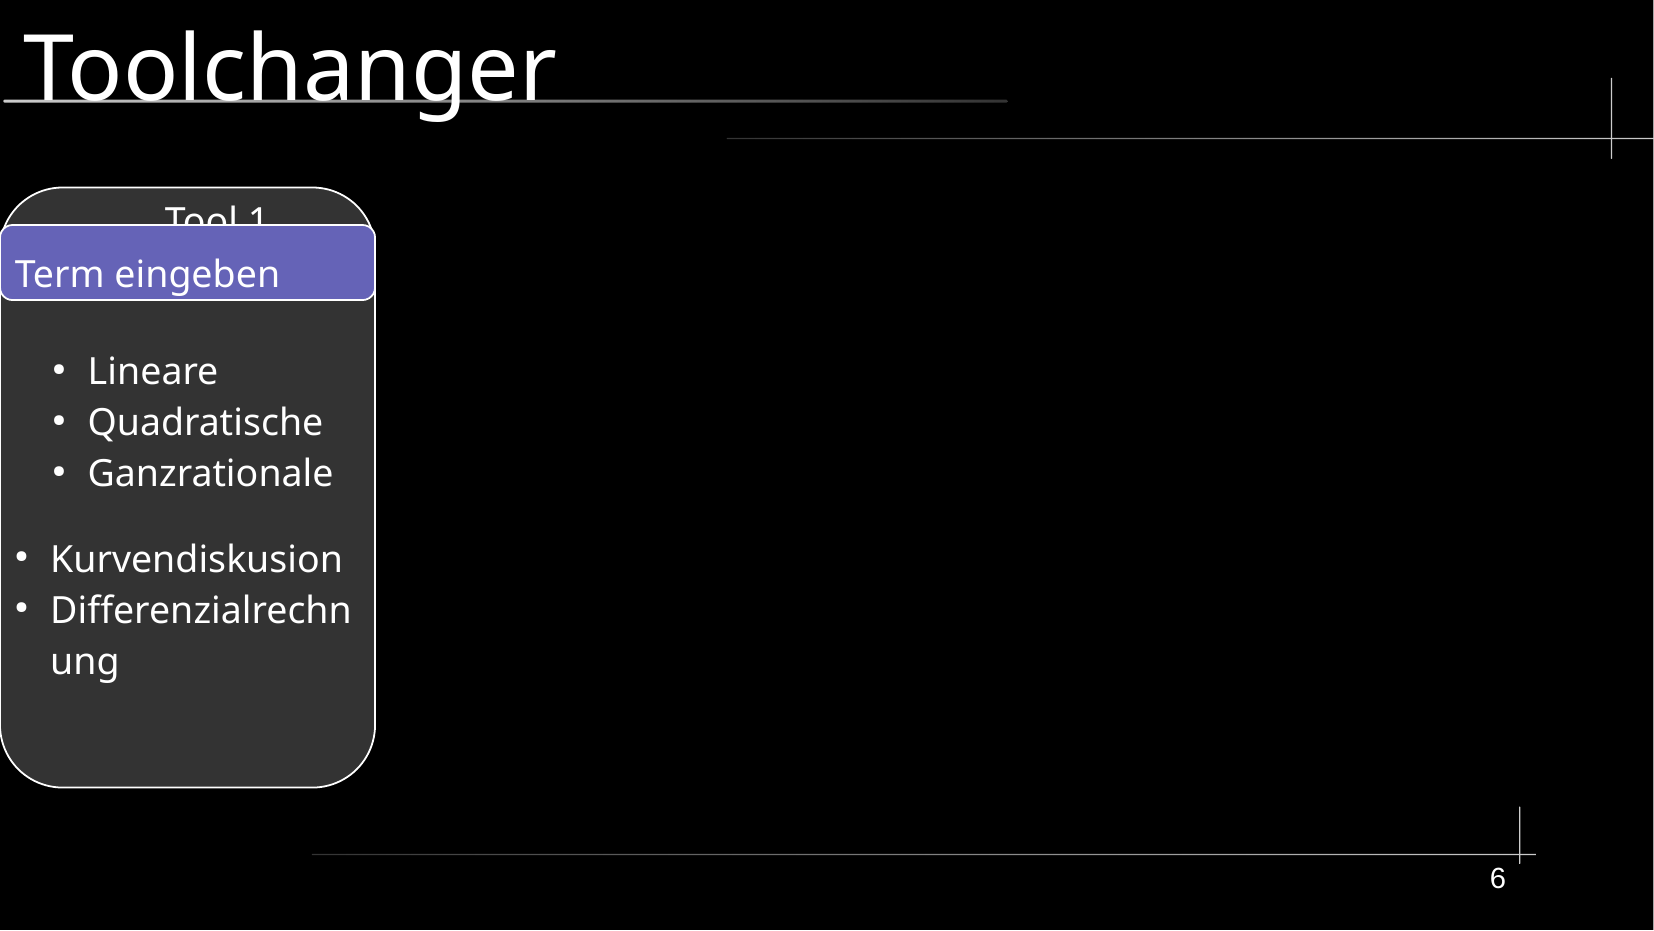

# Toolchanger
Tool 1
Term eingeben
Lineare
Quadratische
Ganzrationale
Kurvendiskusion
Differenzialrechnung
6